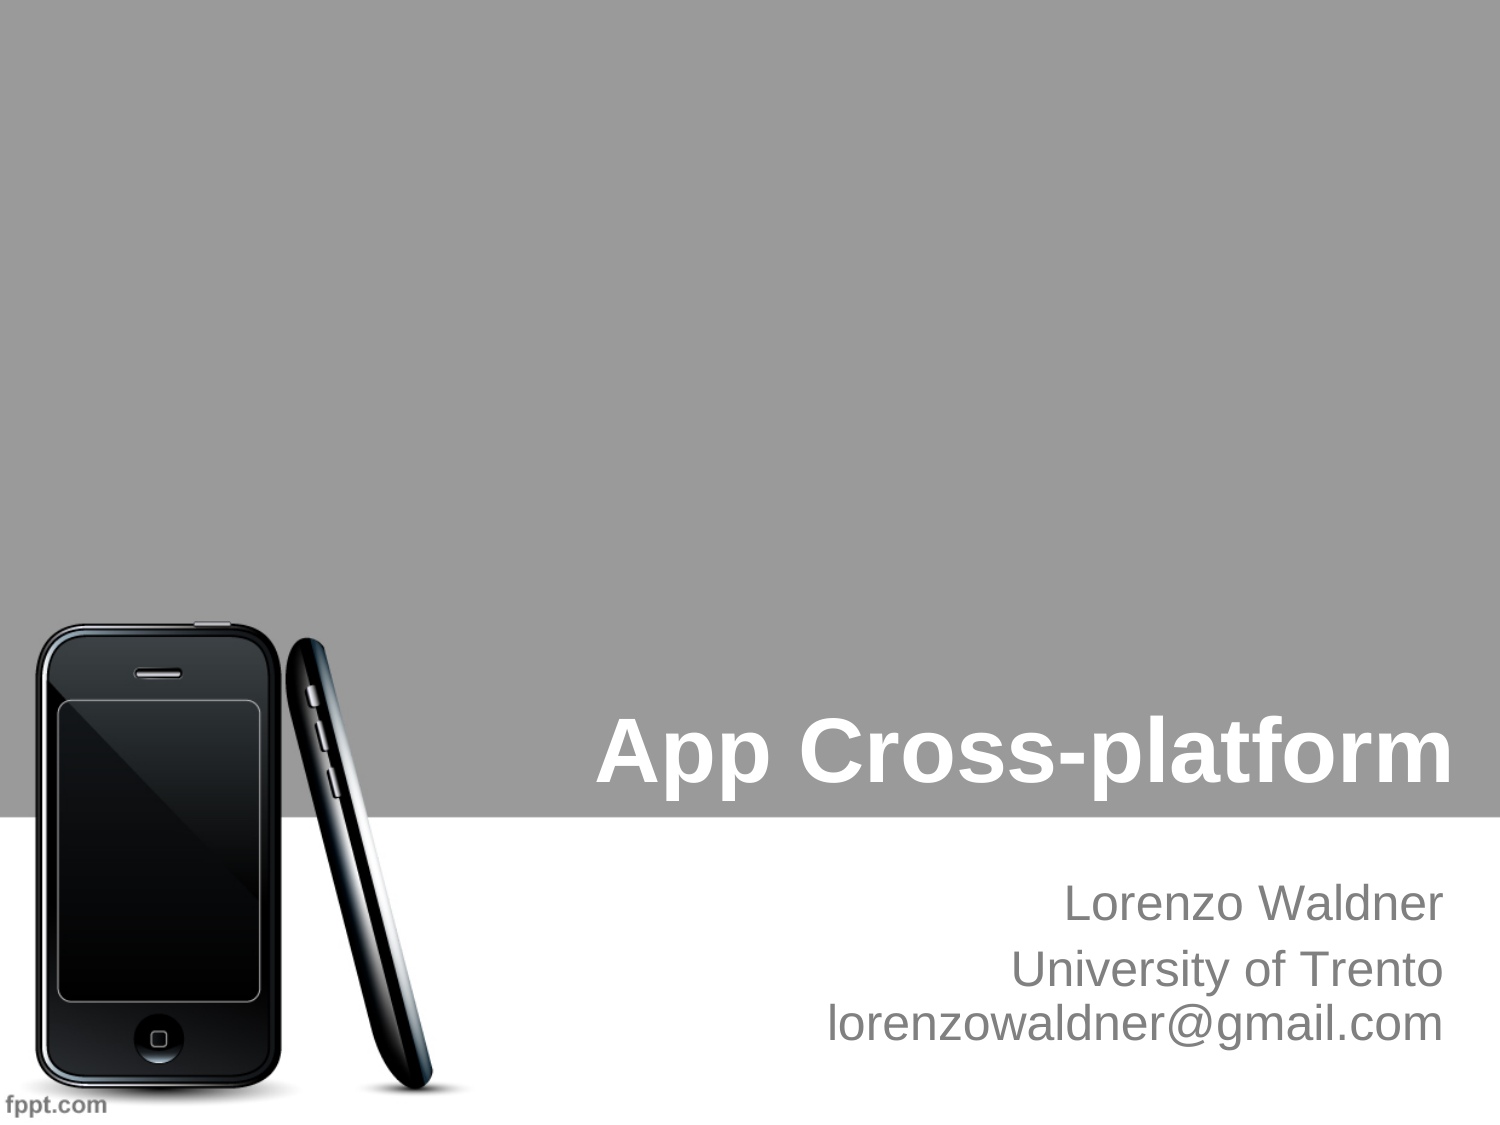

# App Cross-platform
Lorenzo Waldner
University of Trento lorenzowaldner@gmail.com